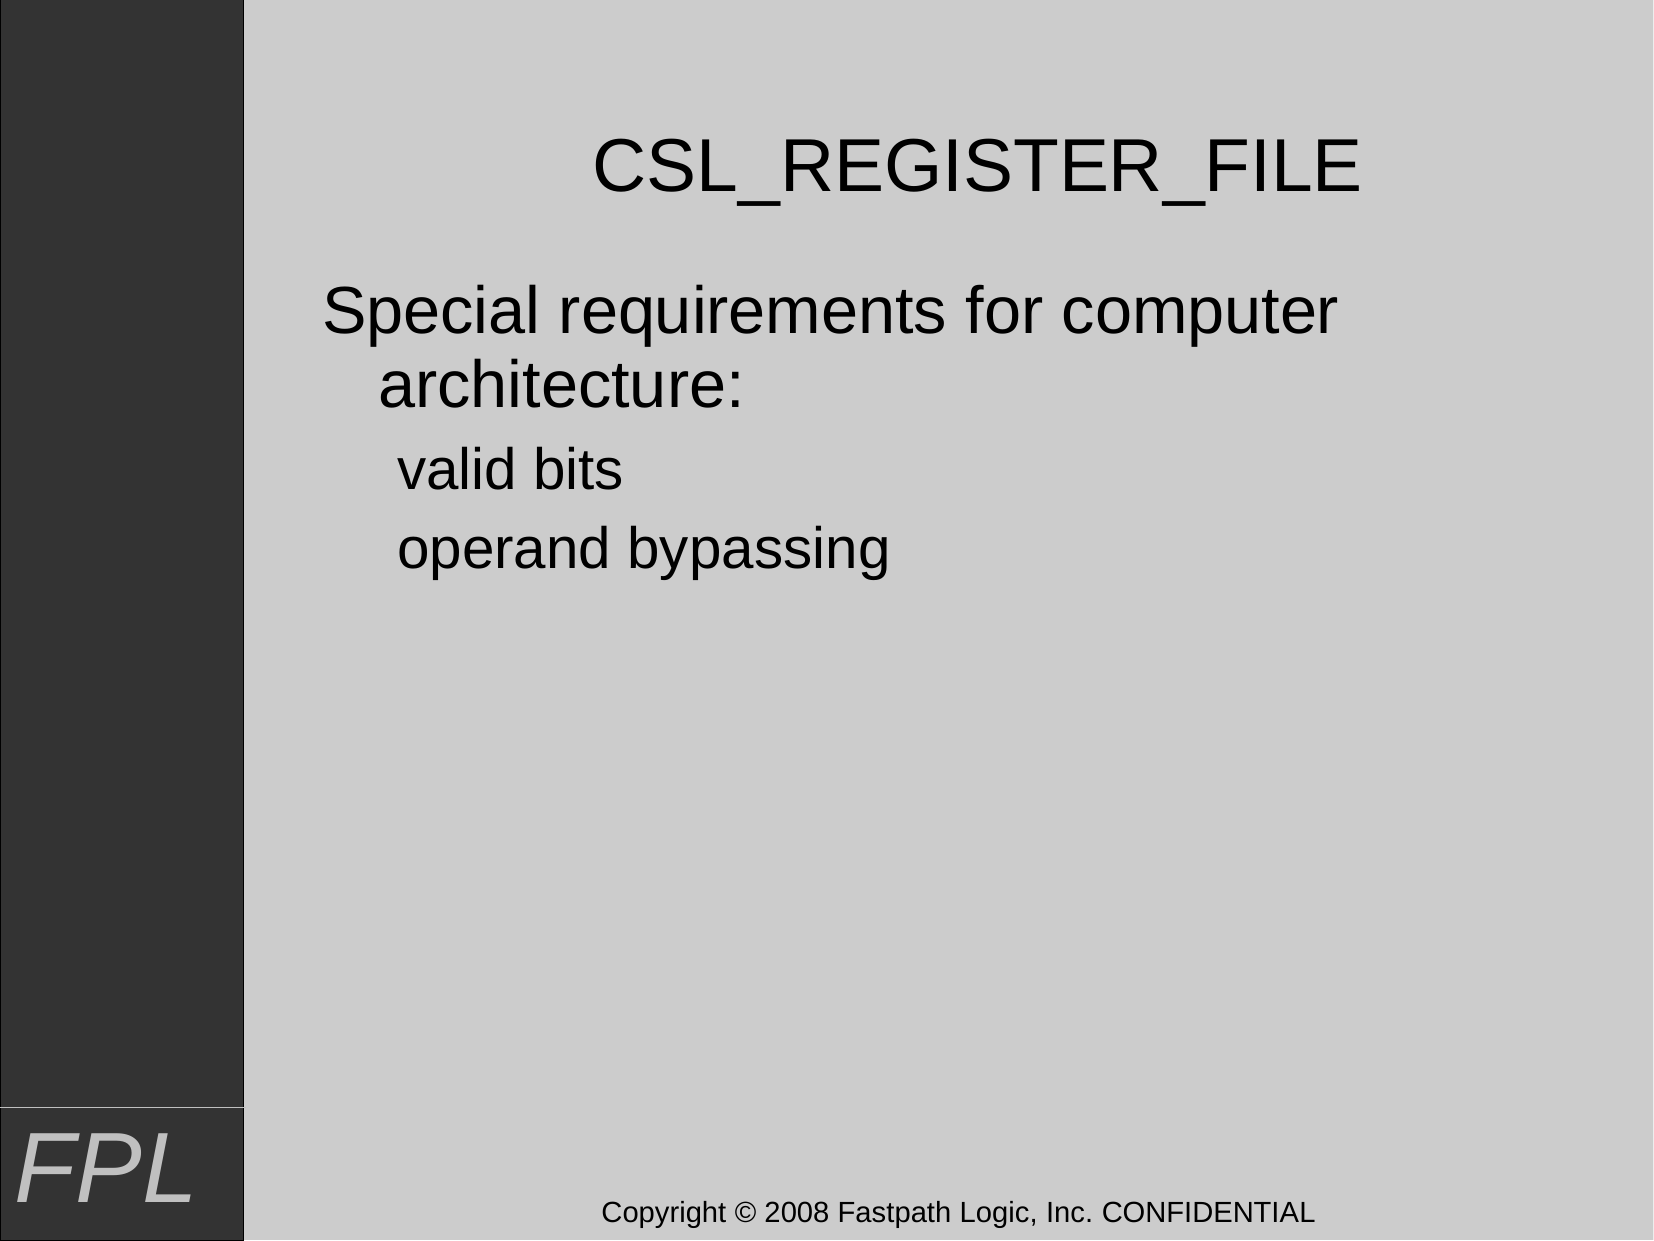

# CSL_REGISTER_FILE
Special requirements for computer architecture:
valid bits
operand bypassing